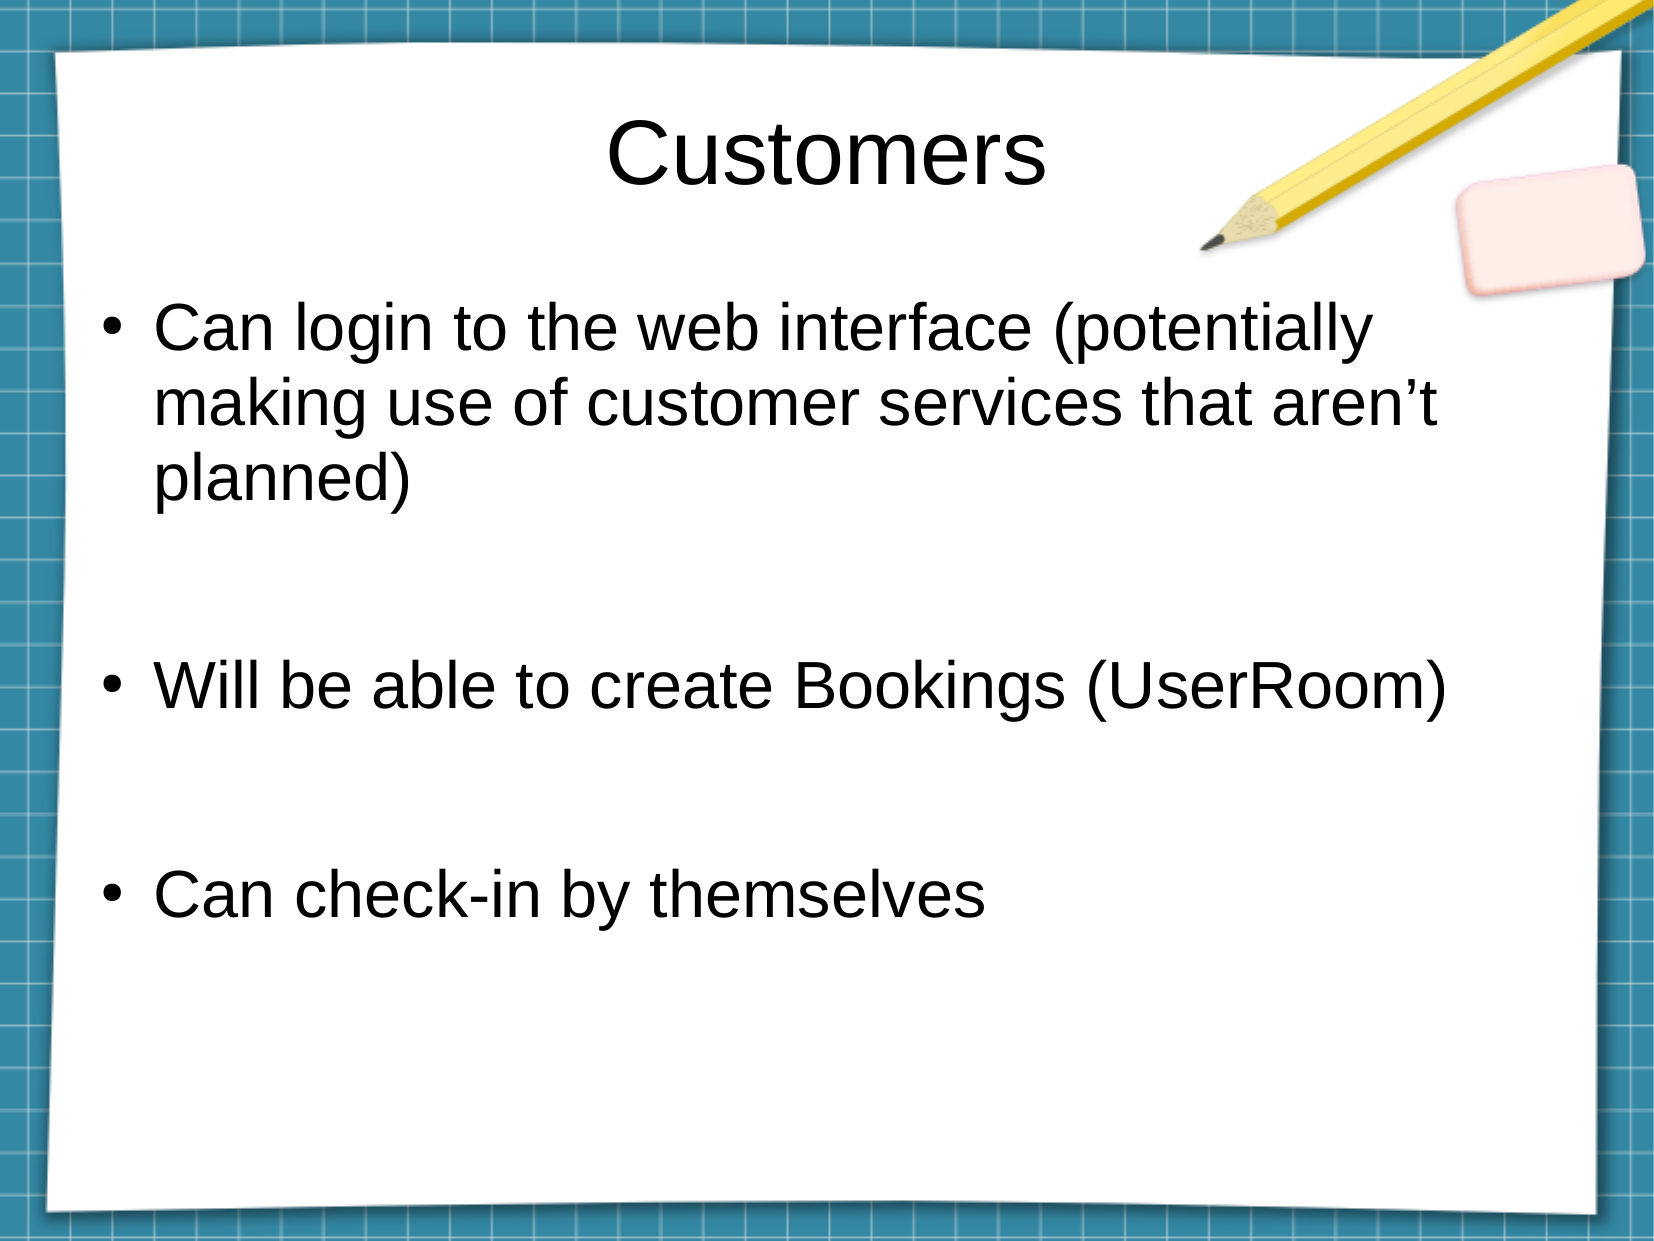

# Customers
Can login to the web interface (potentially making use of customer services that aren’t planned)
Will be able to create Bookings (UserRoom)
Can check-in by themselves